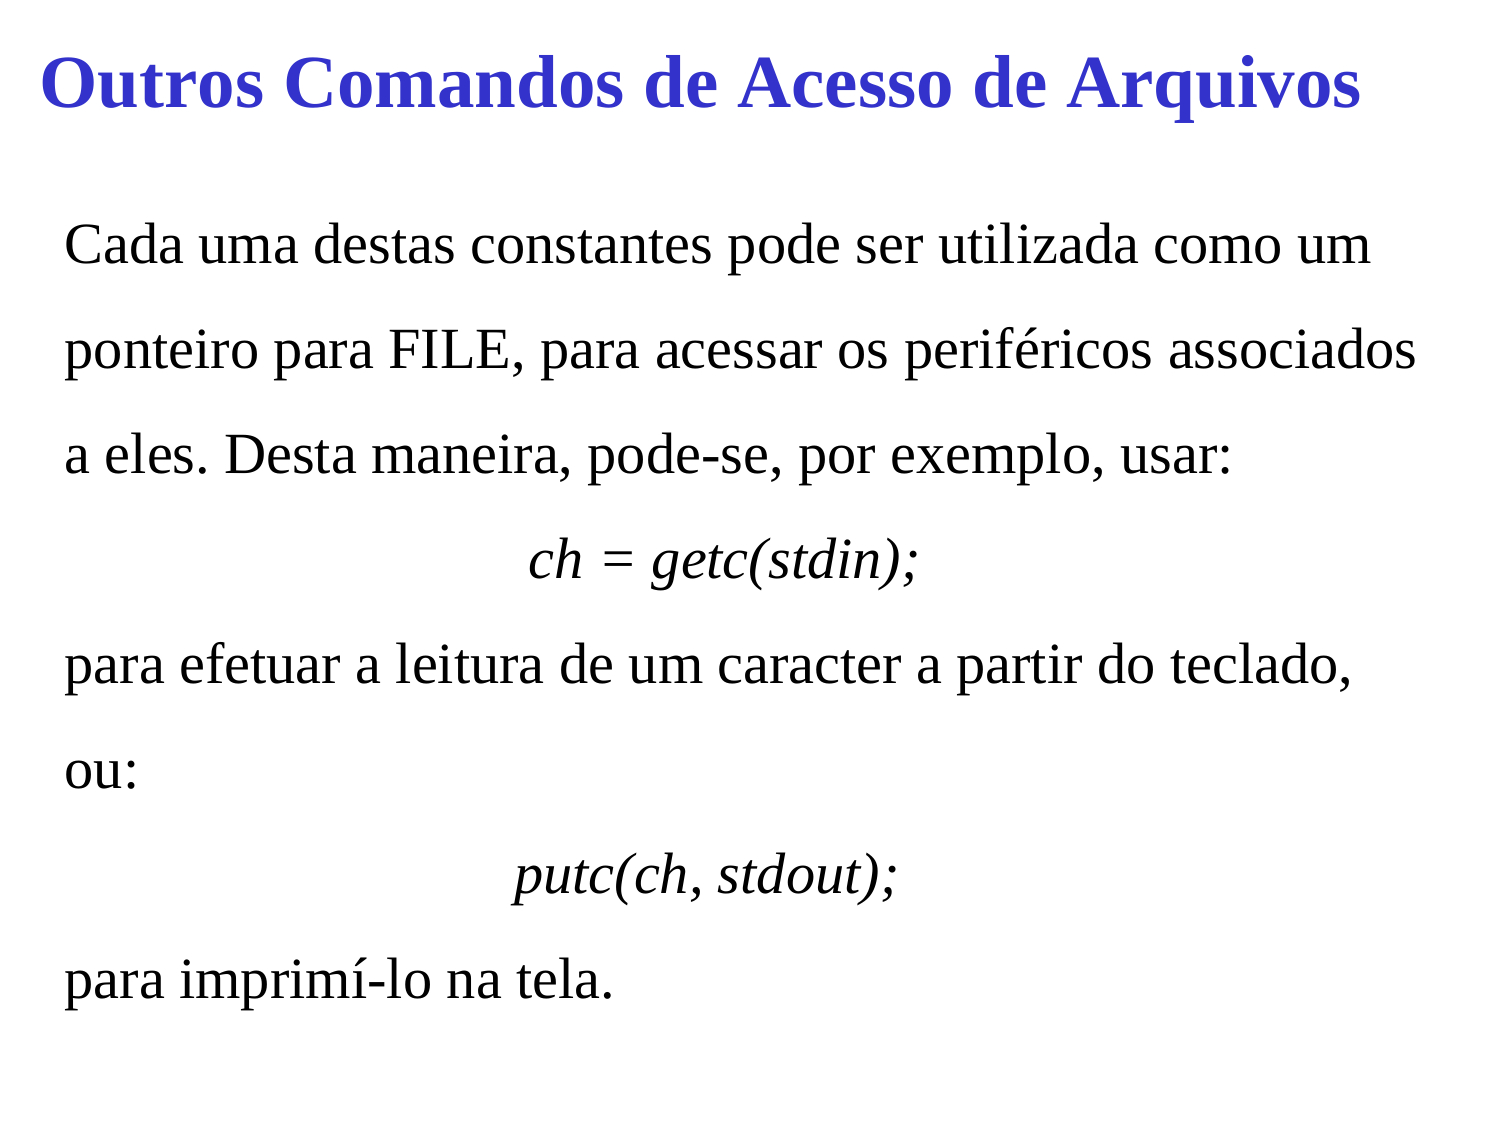

Outros Comandos de Acesso de Arquivos
Cada uma destas constantes pode ser utilizada como um
ponteiro para FILE, para acessar os periféricos associados
a eles. Desta maneira, pode-se, por exemplo, usar:
 ch = getc(stdin);
para efetuar a leitura de um caracter a partir do teclado,
ou:
 putc(ch, stdout);
para imprimí-lo na tela.